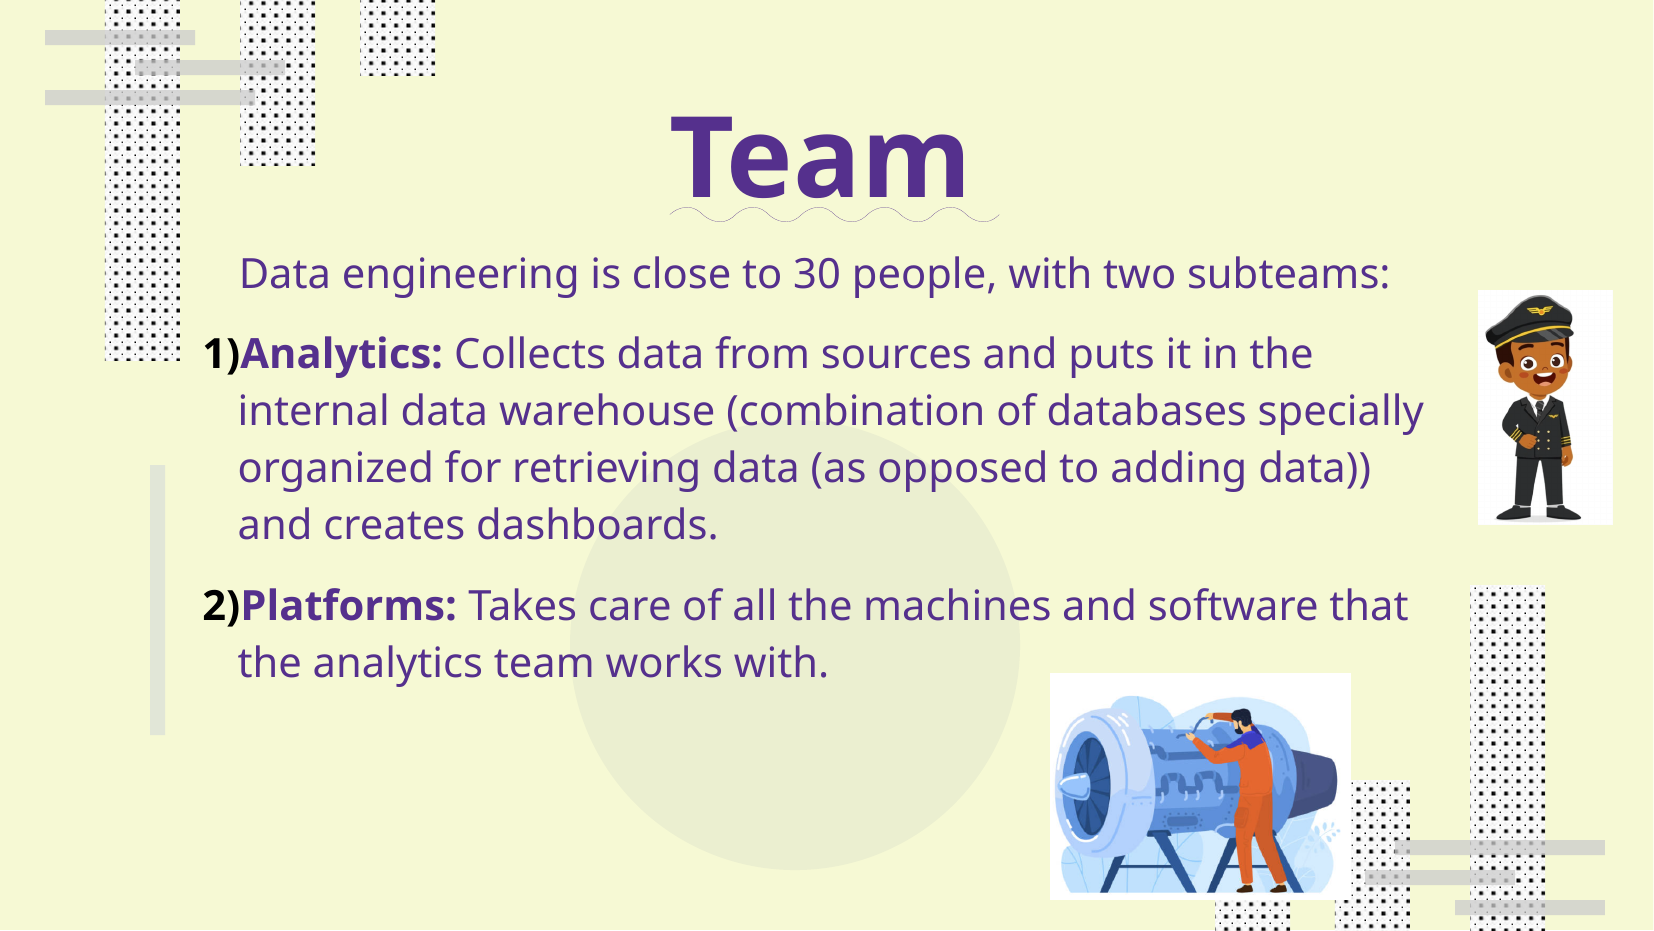

# Team
Data engineering is close to 30 people, with two subteams:
Analytics: Collects data from sources and puts it in the internal data warehouse (combination of databases specially organized for retrieving data (as opposed to adding data)) and creates dashboards.
Platforms: Takes care of all the machines and software that the analytics team works with.